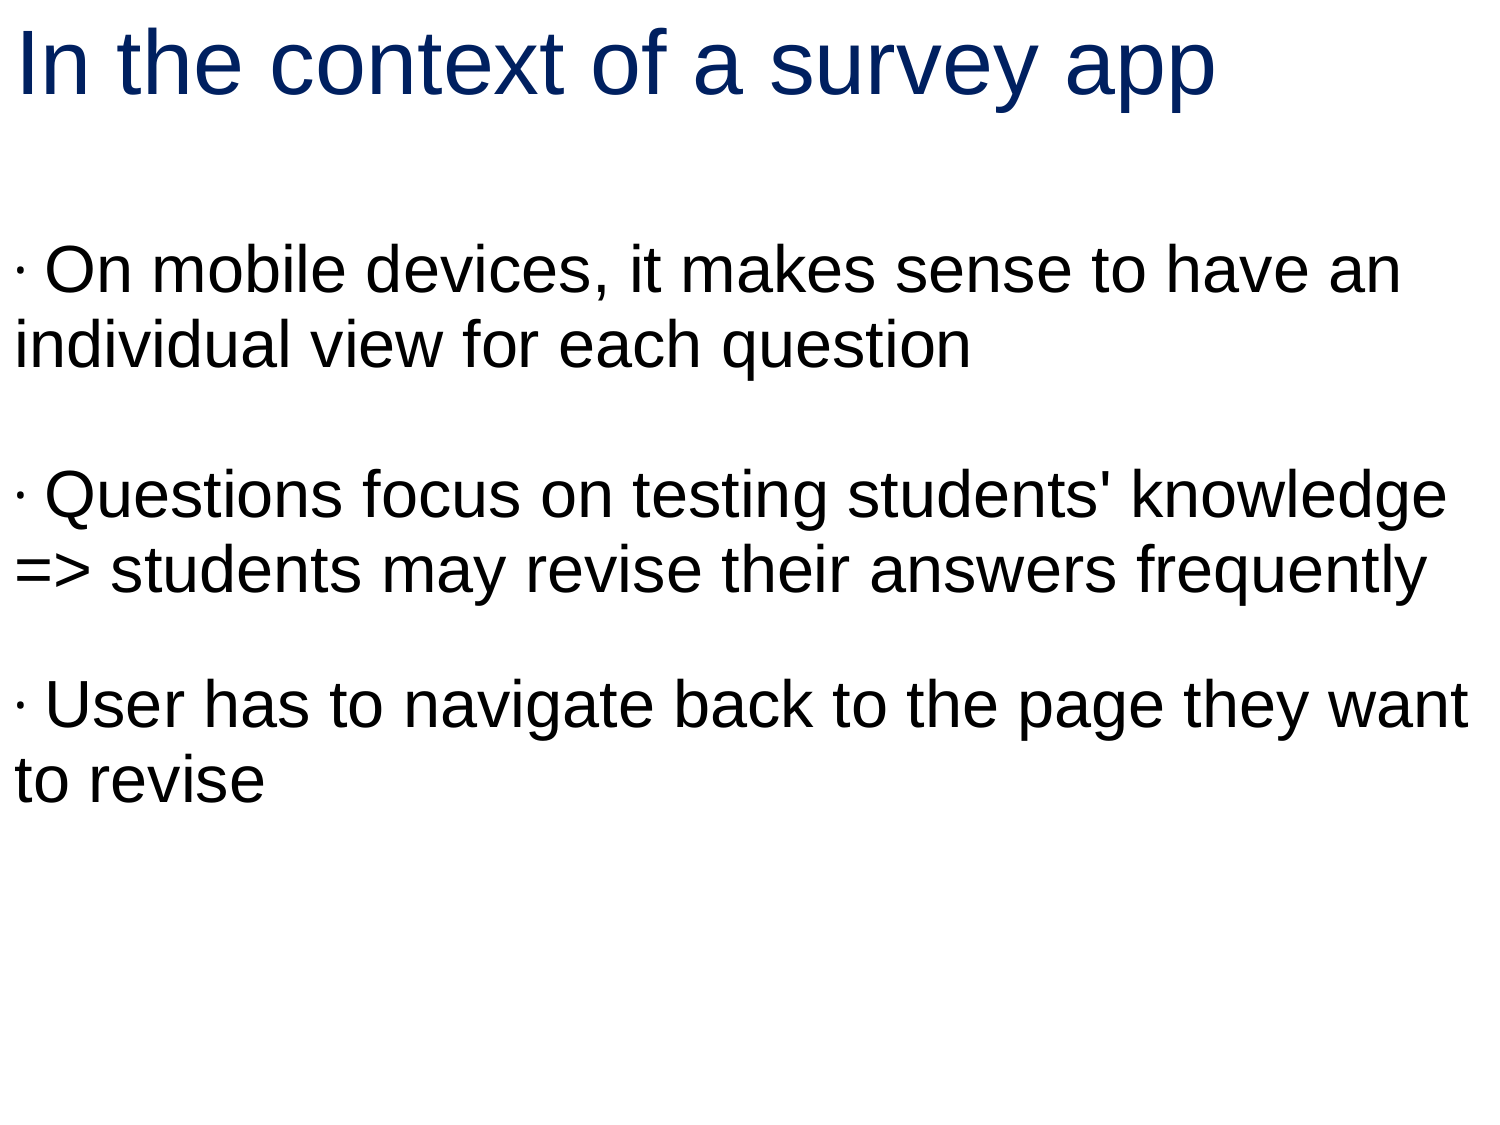

In the context of a survey app
 On mobile devices, it makes sense to have an individual view for each question
 Questions focus on testing students' knowledge => students may revise their answers frequently
 User has to navigate back to the page they want to revise